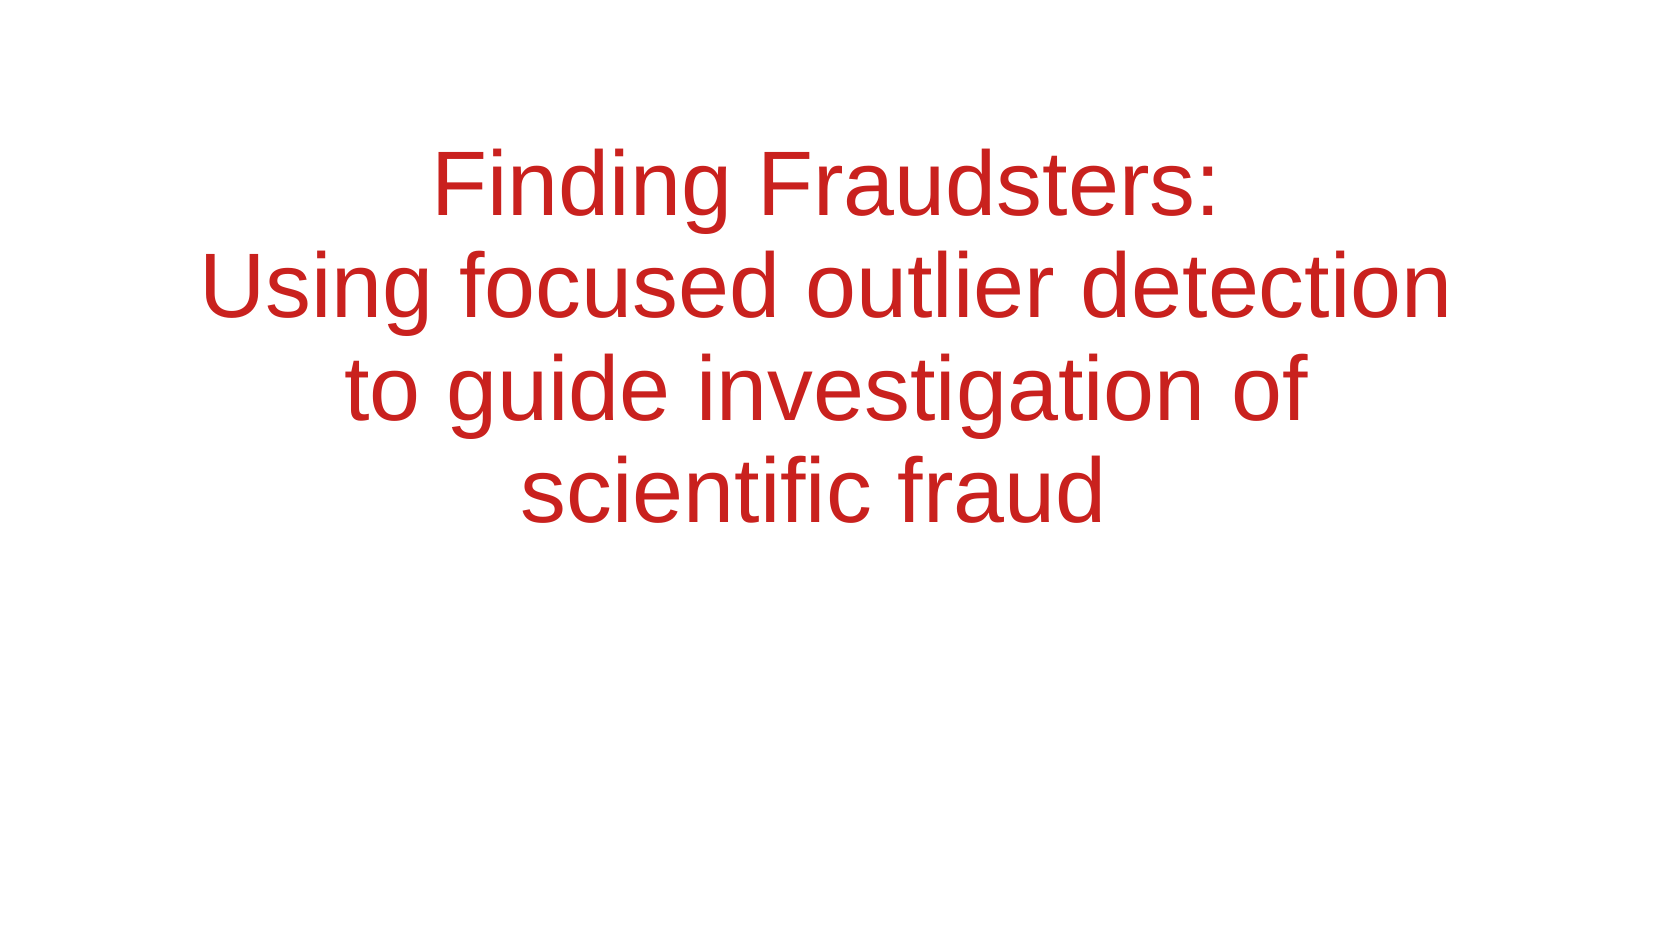

# Finding Fraudsters: Using focused outlier detection to guide investigation of scientific fraud